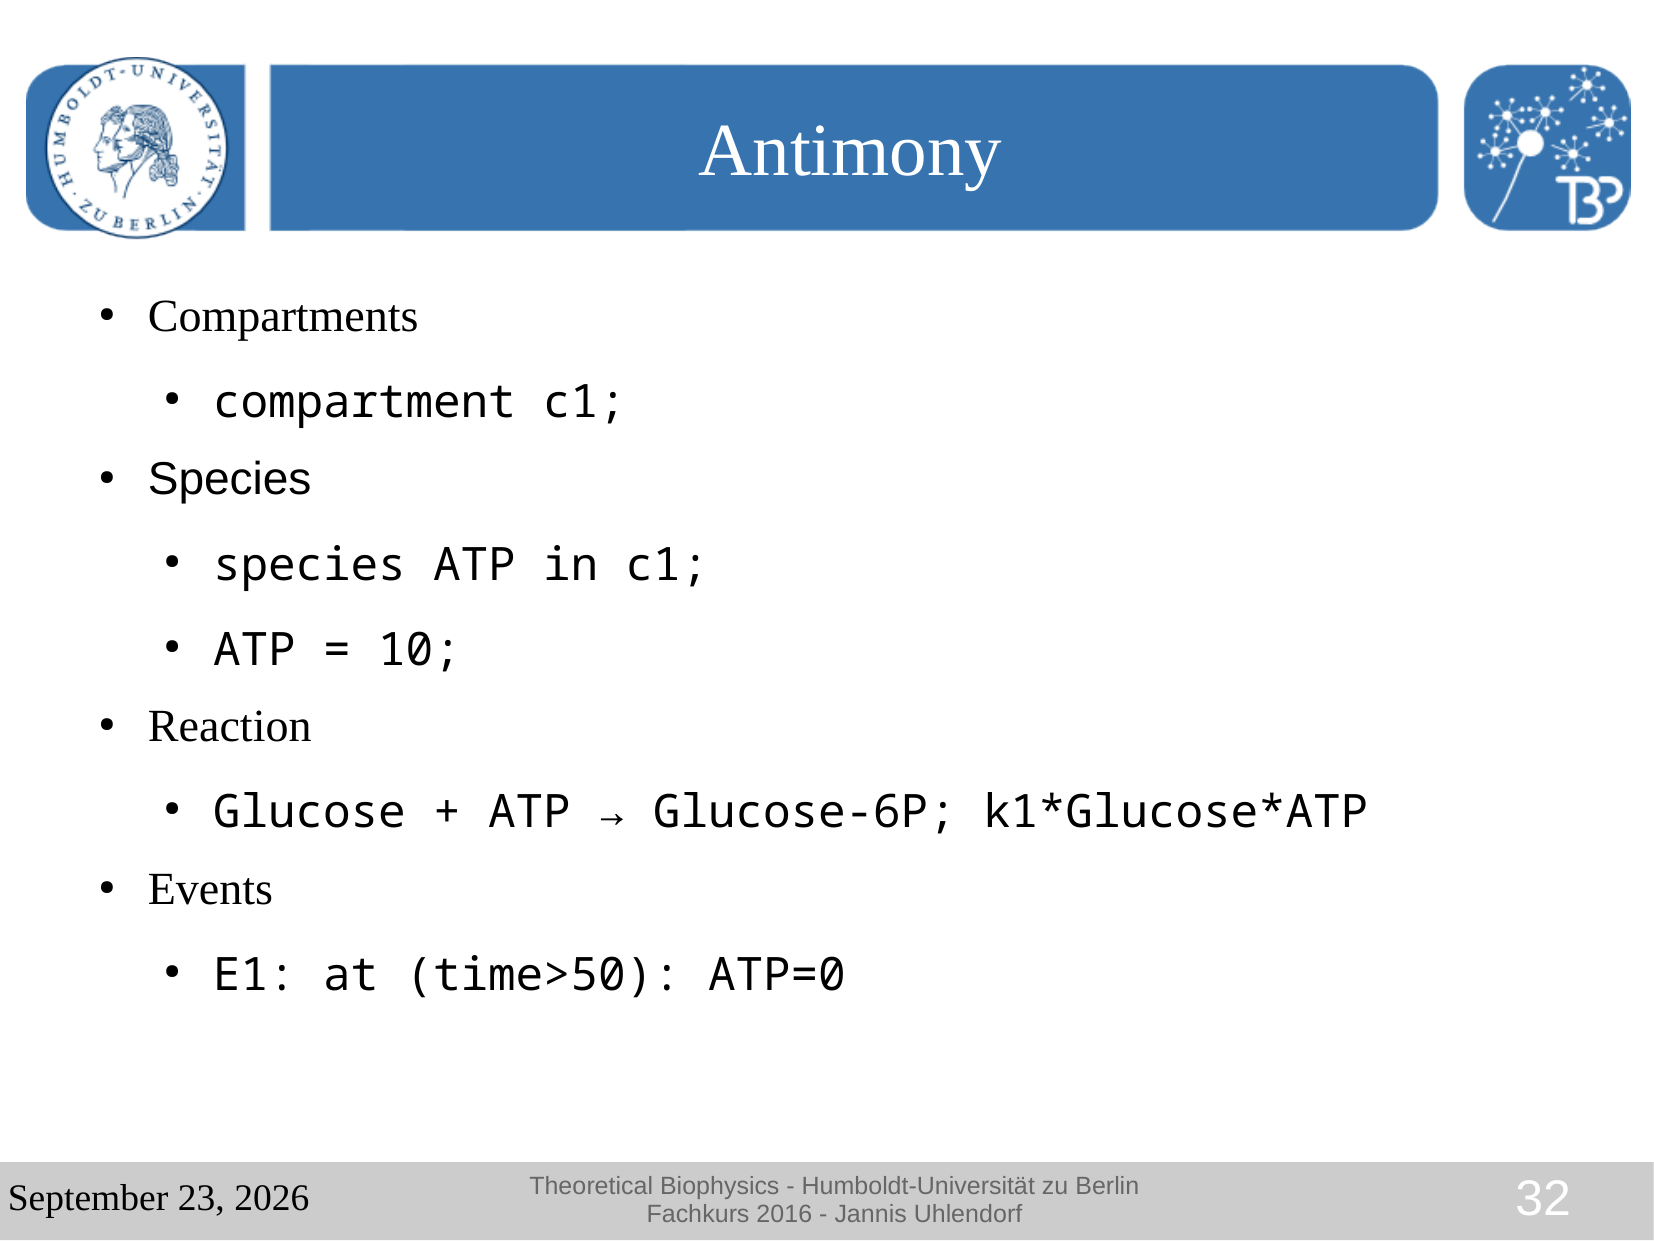

# Antimony
Compartments
compartment c1;
Species
species ATP in c1;
ATP = 10;
Reaction
Glucose + ATP → Glucose-6P; k1*Glucose*ATP
Events
E1: at (time>50): ATP=0
32
Fachkurs WS 2013 - Timo Lubitz, Jannis Uhlendorf